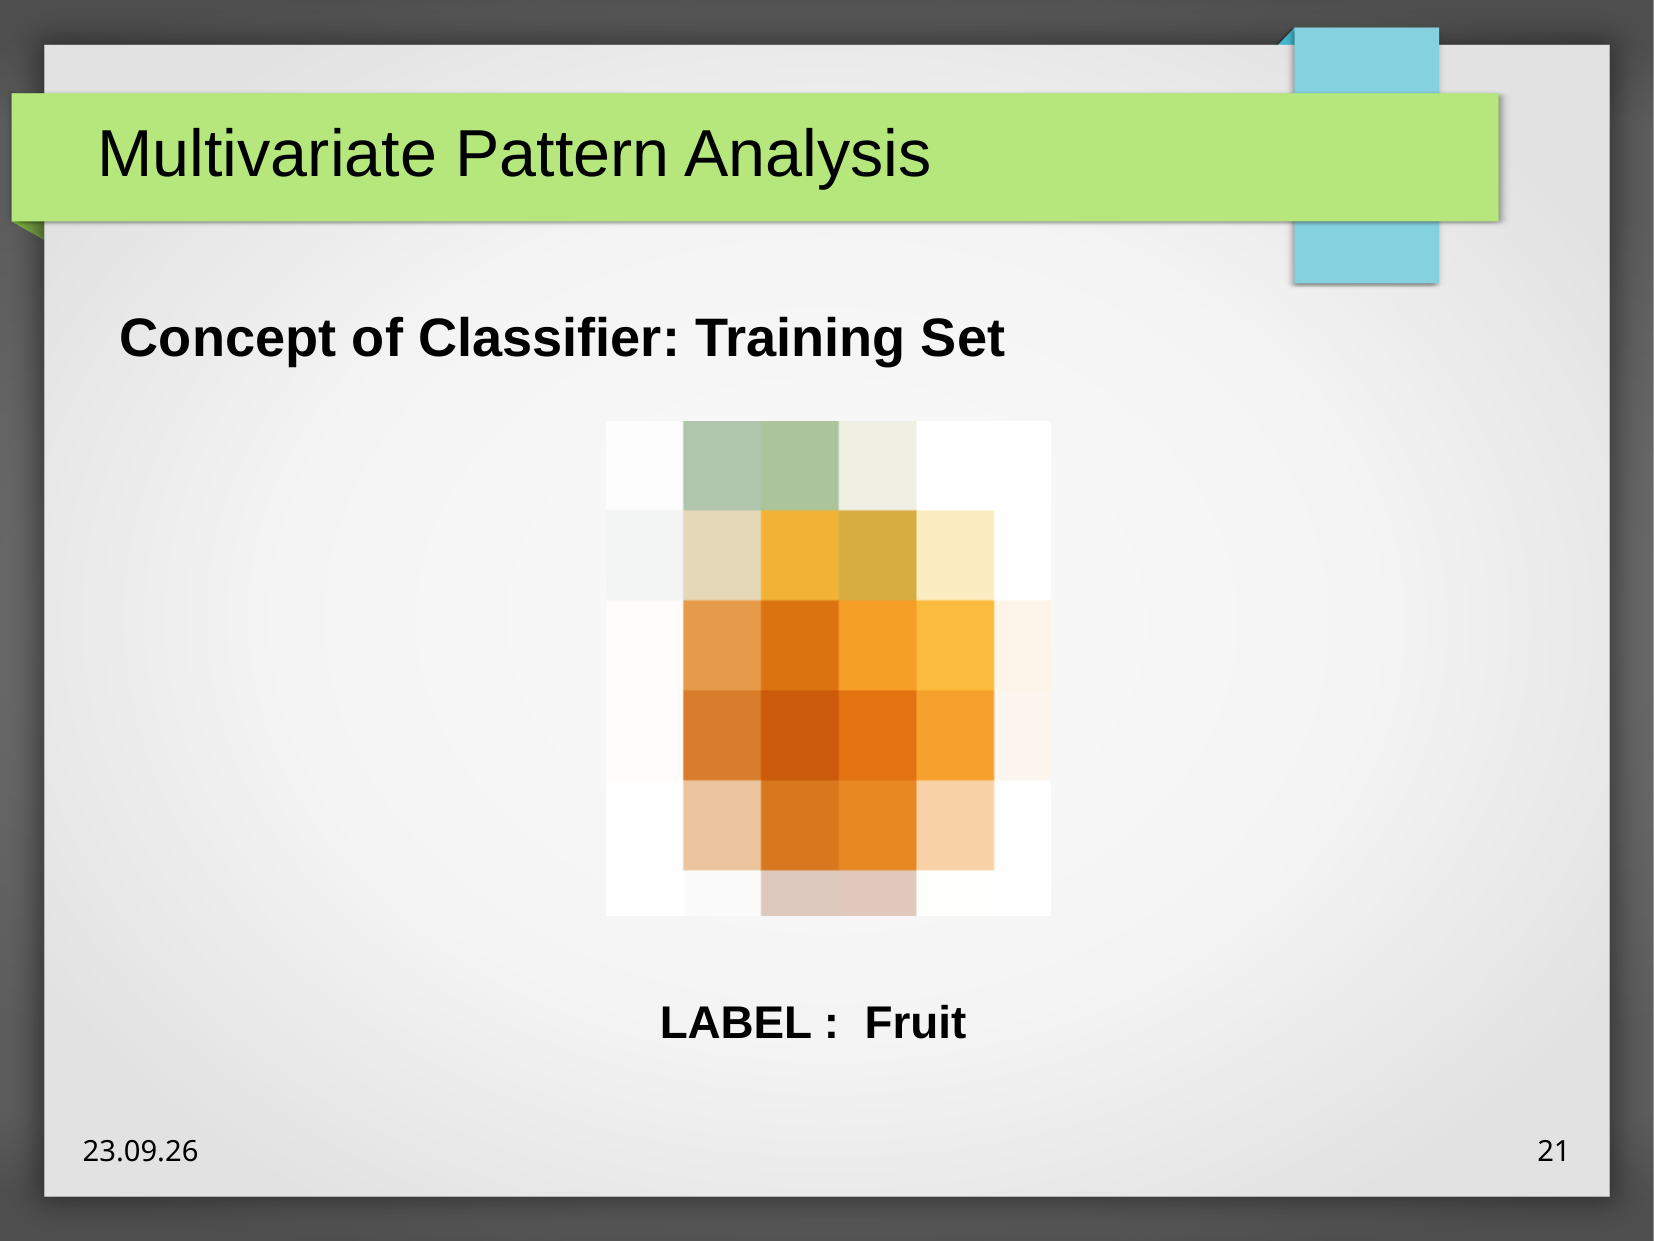

Multivariate Pattern Analysis
Concept of Classifier: Training Set
LABEL : Fruit
21